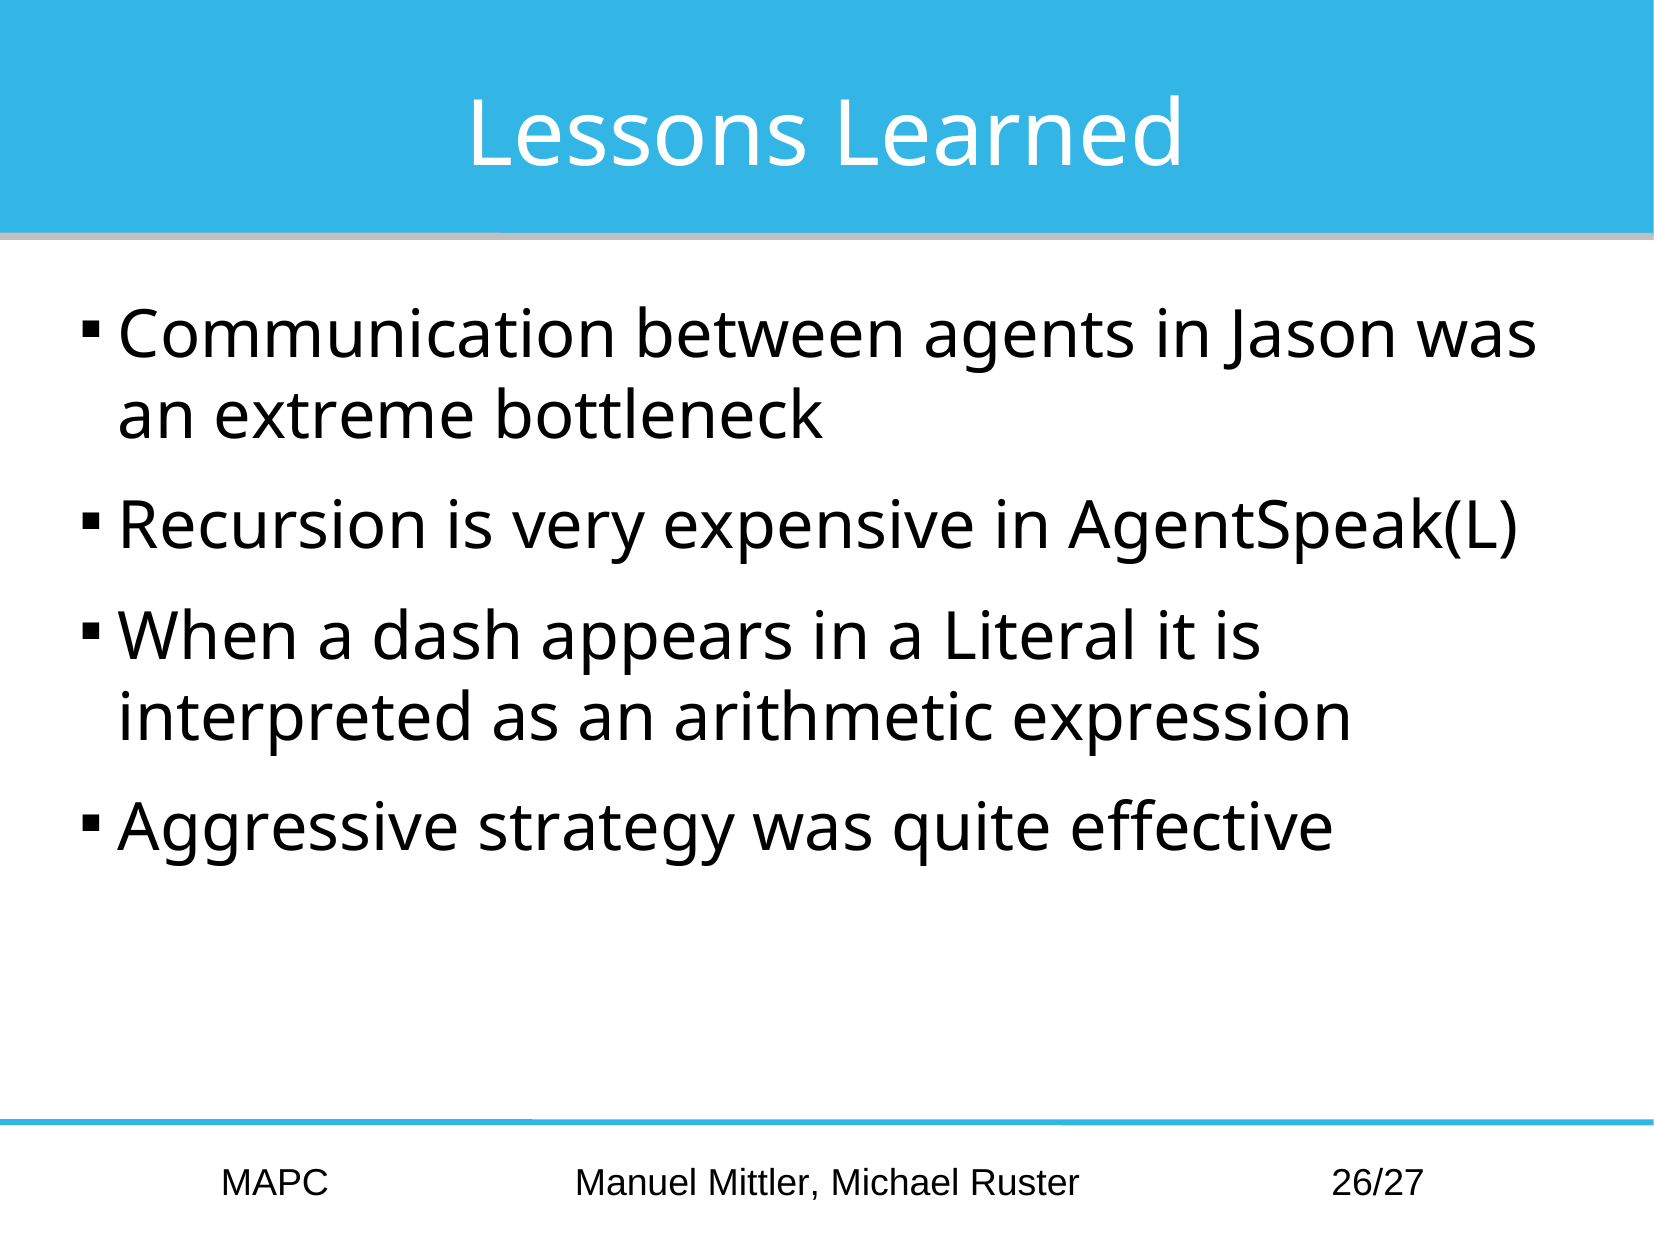

# Lessons Learned
Communication between agents in Jason was an extreme bottleneck
Recursion is very expensive in AgentSpeak(L)
When a dash appears in a Literal it is interpreted as an arithmetic expression
Aggressive strategy was quite effective
26